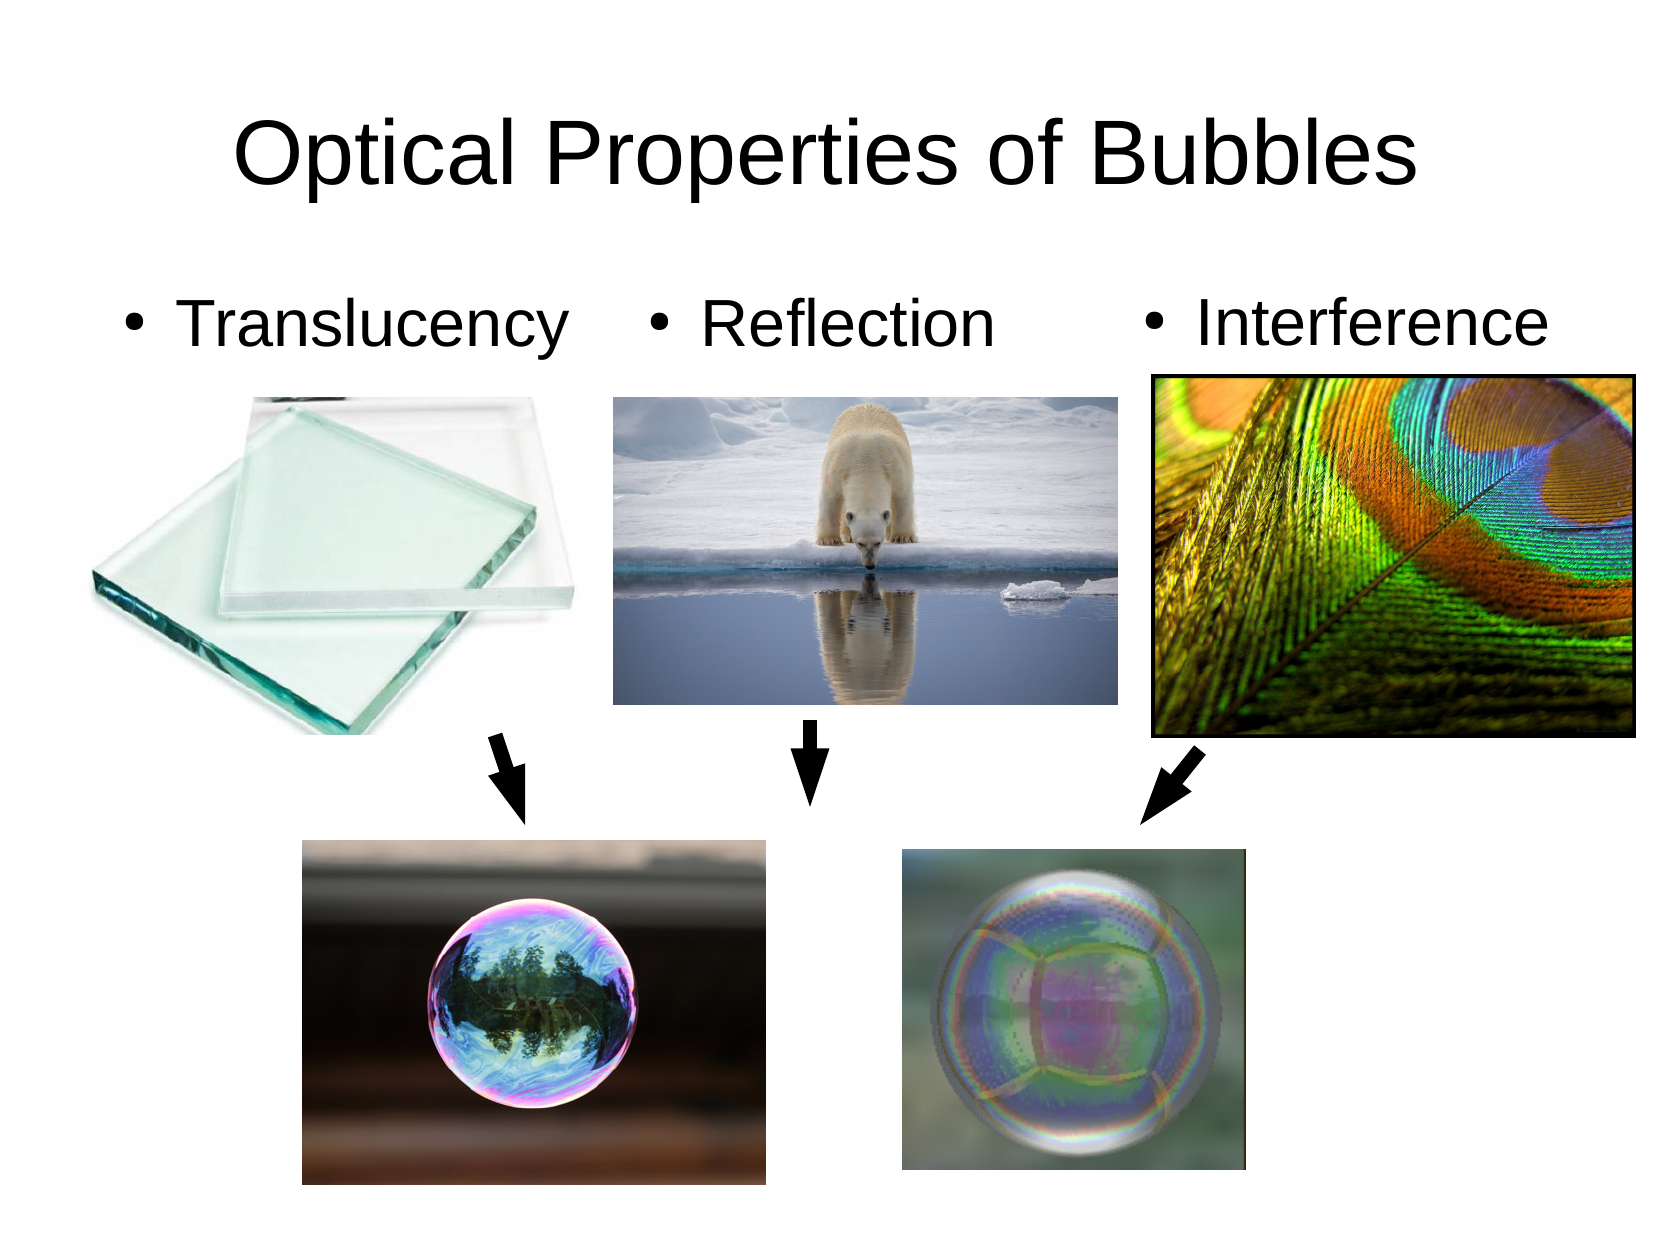

# Optical Properties of Bubbles
Interference
Translucency
Reflection